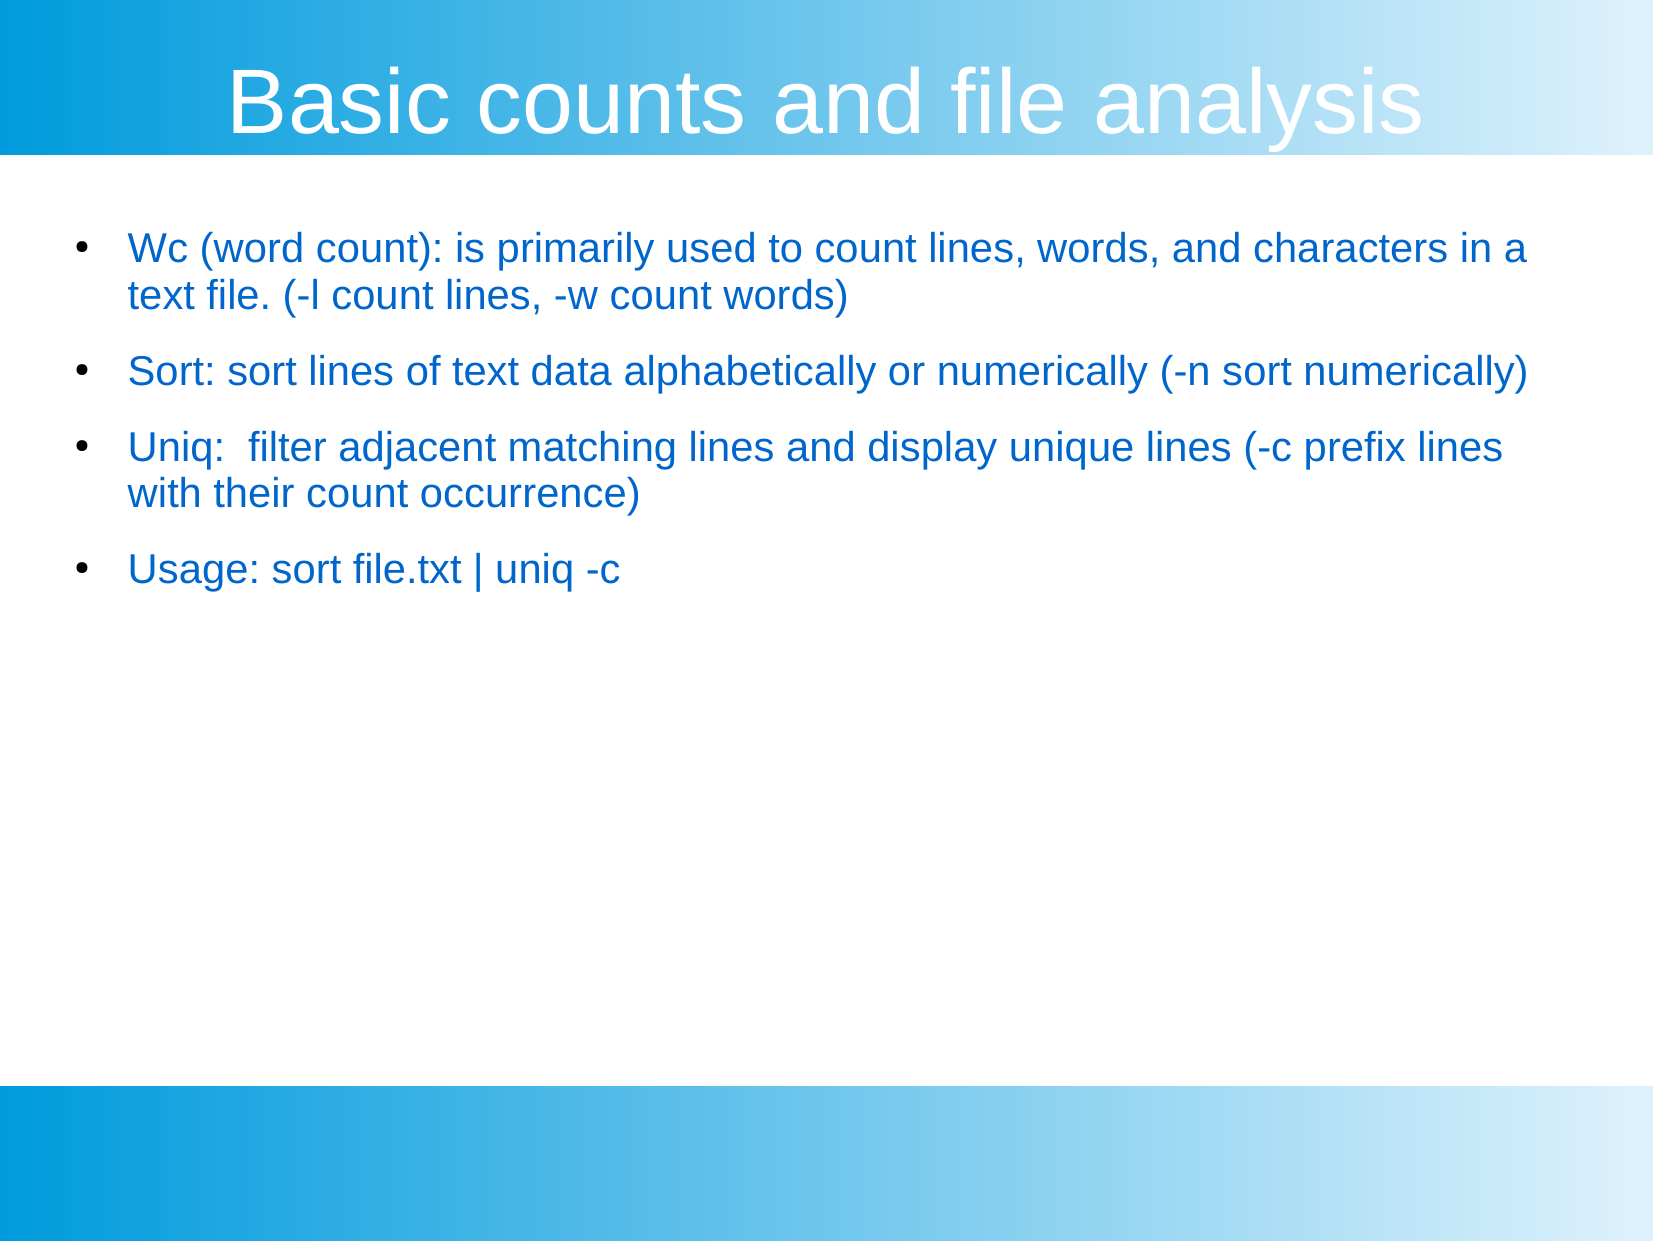

# Basic counts and file analysis
Wc (word count): is primarily used to count lines, words, and characters in a text file. (-l count lines, -w count words)
Sort: sort lines of text data alphabetically or numerically (-n sort numerically)
Uniq: filter adjacent matching lines and display unique lines (-c prefix lines with their count occurrence)
Usage: sort file.txt | uniq -c